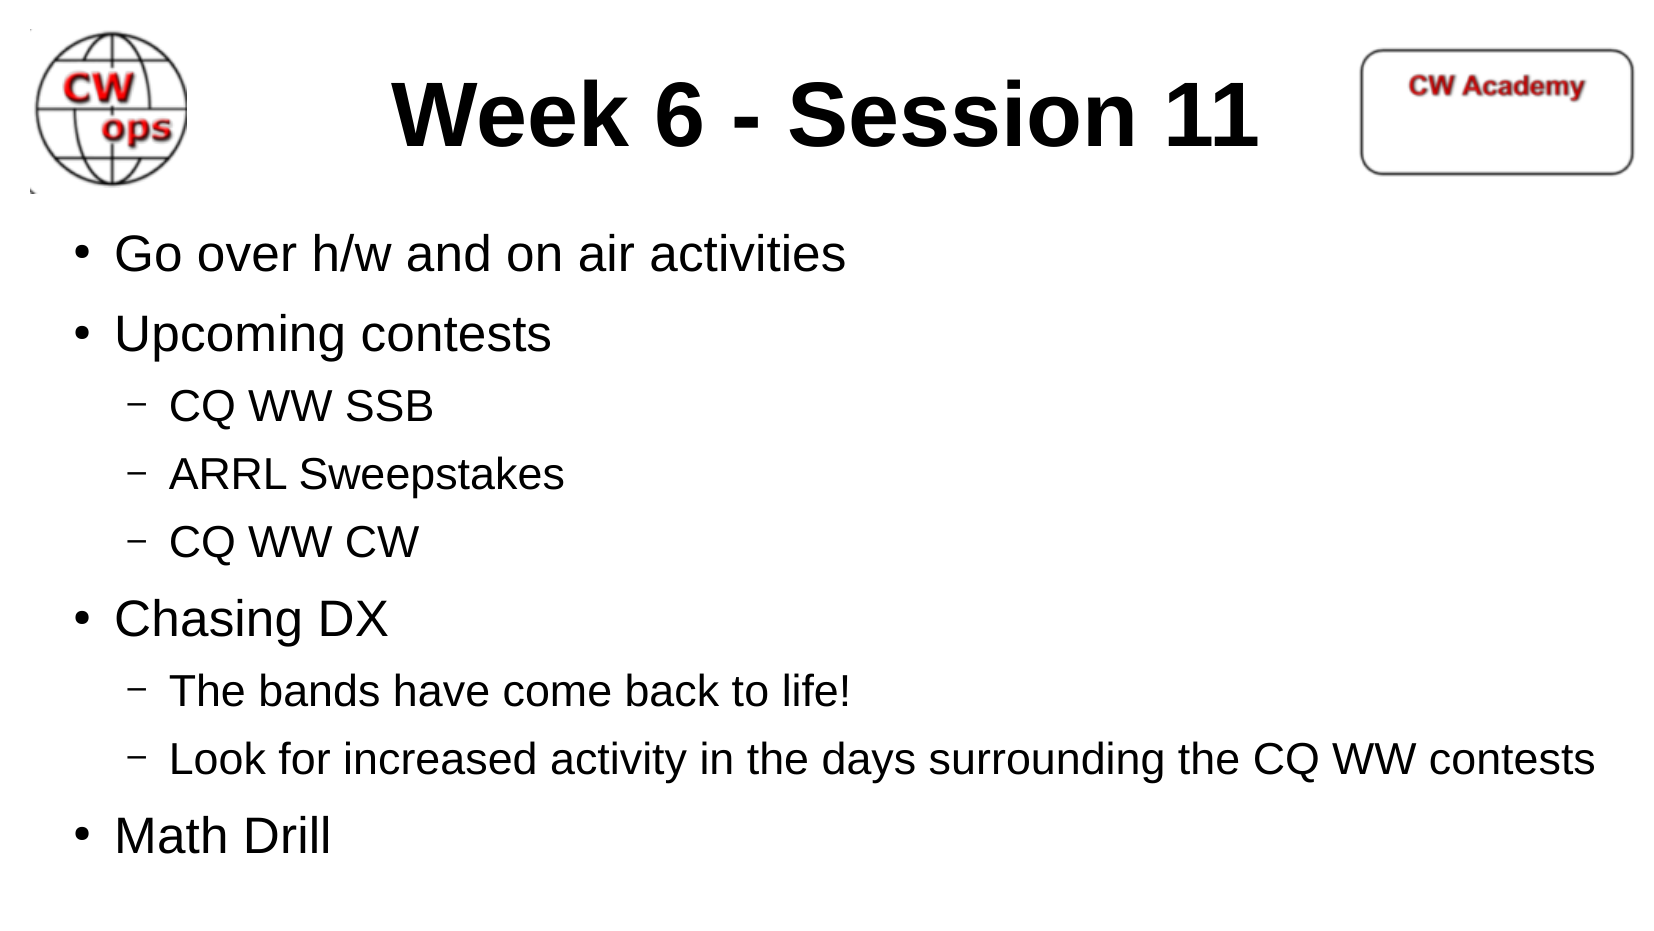

# Week 6 - Session 11
Go over h/w and on air activities
Upcoming contests
CQ WW SSB
ARRL Sweepstakes
CQ WW CW
Chasing DX
The bands have come back to life!
Look for increased activity in the days surrounding the CQ WW contests
Math Drill